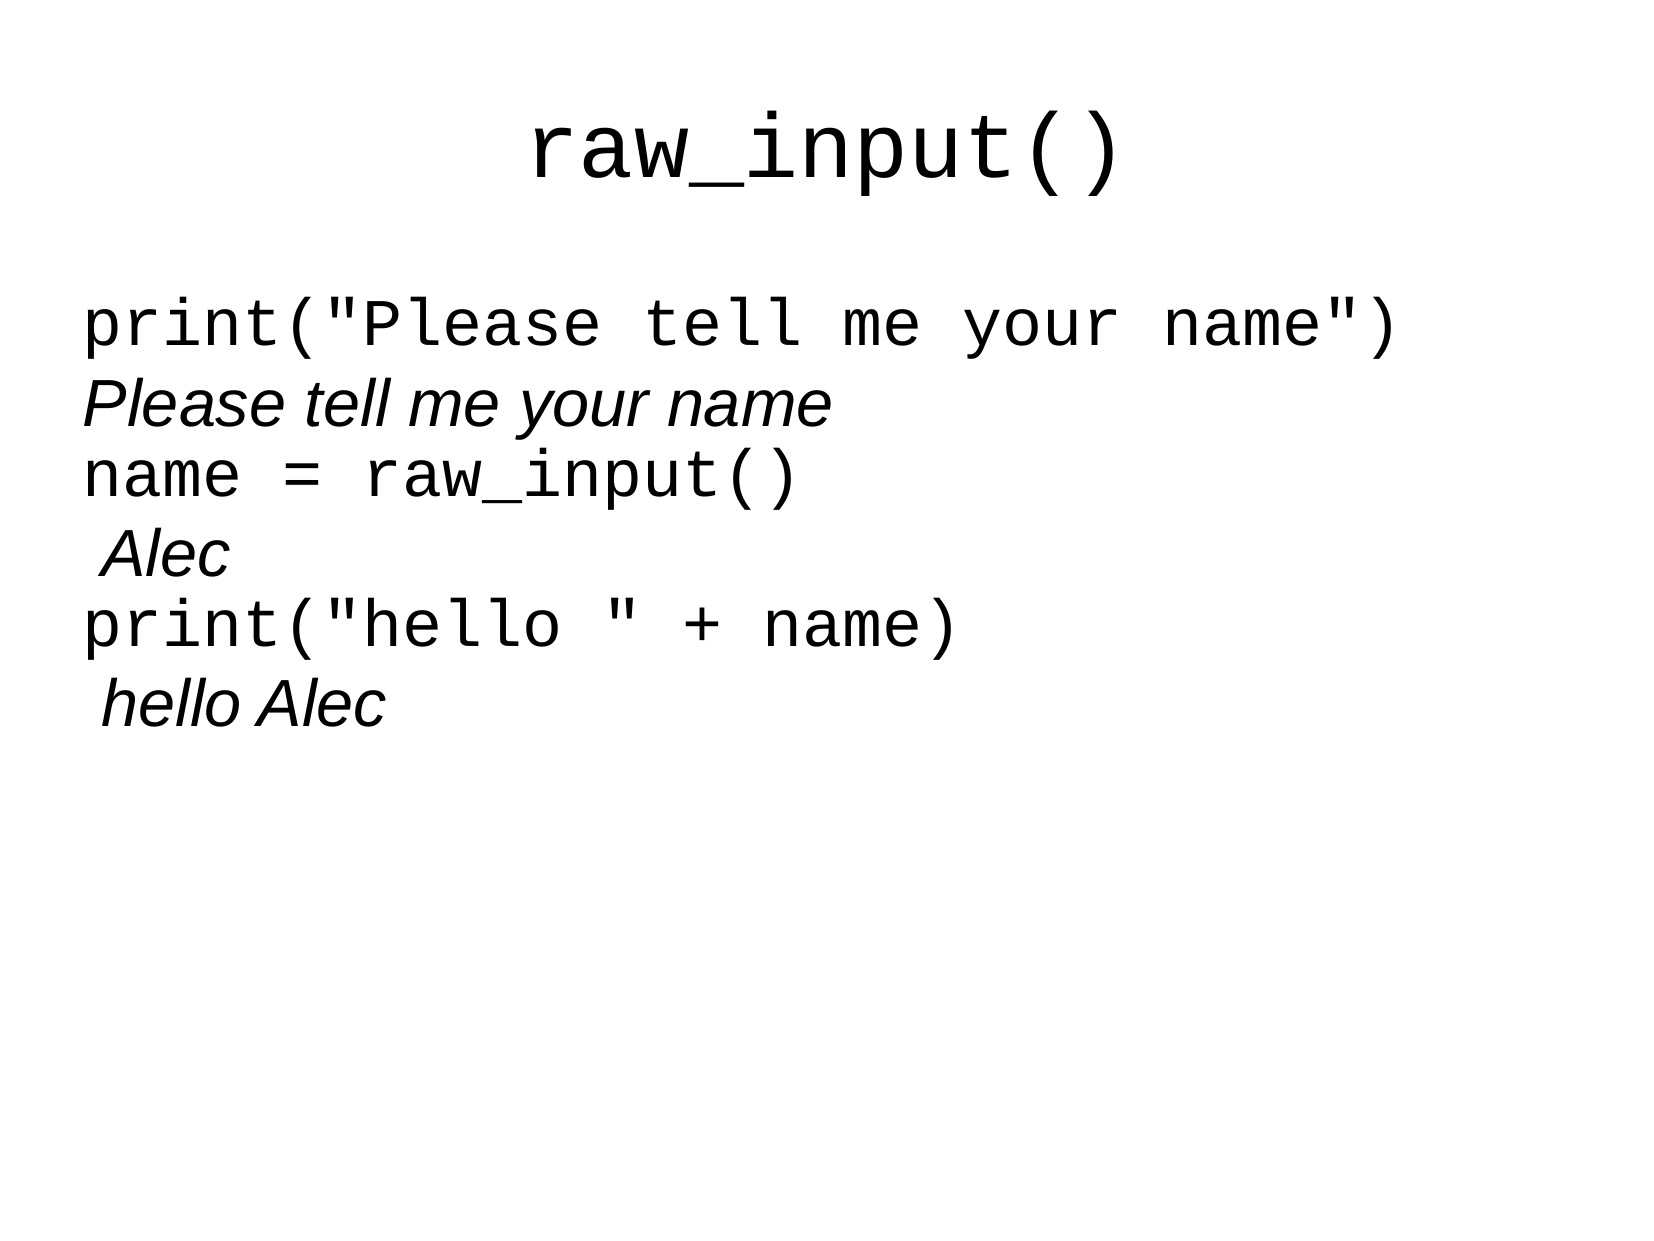

# raw_input()
print("Please tell me your name")
Please tell me your name
name = raw_input()
 Alec
print("hello " + name)
 hello Alec